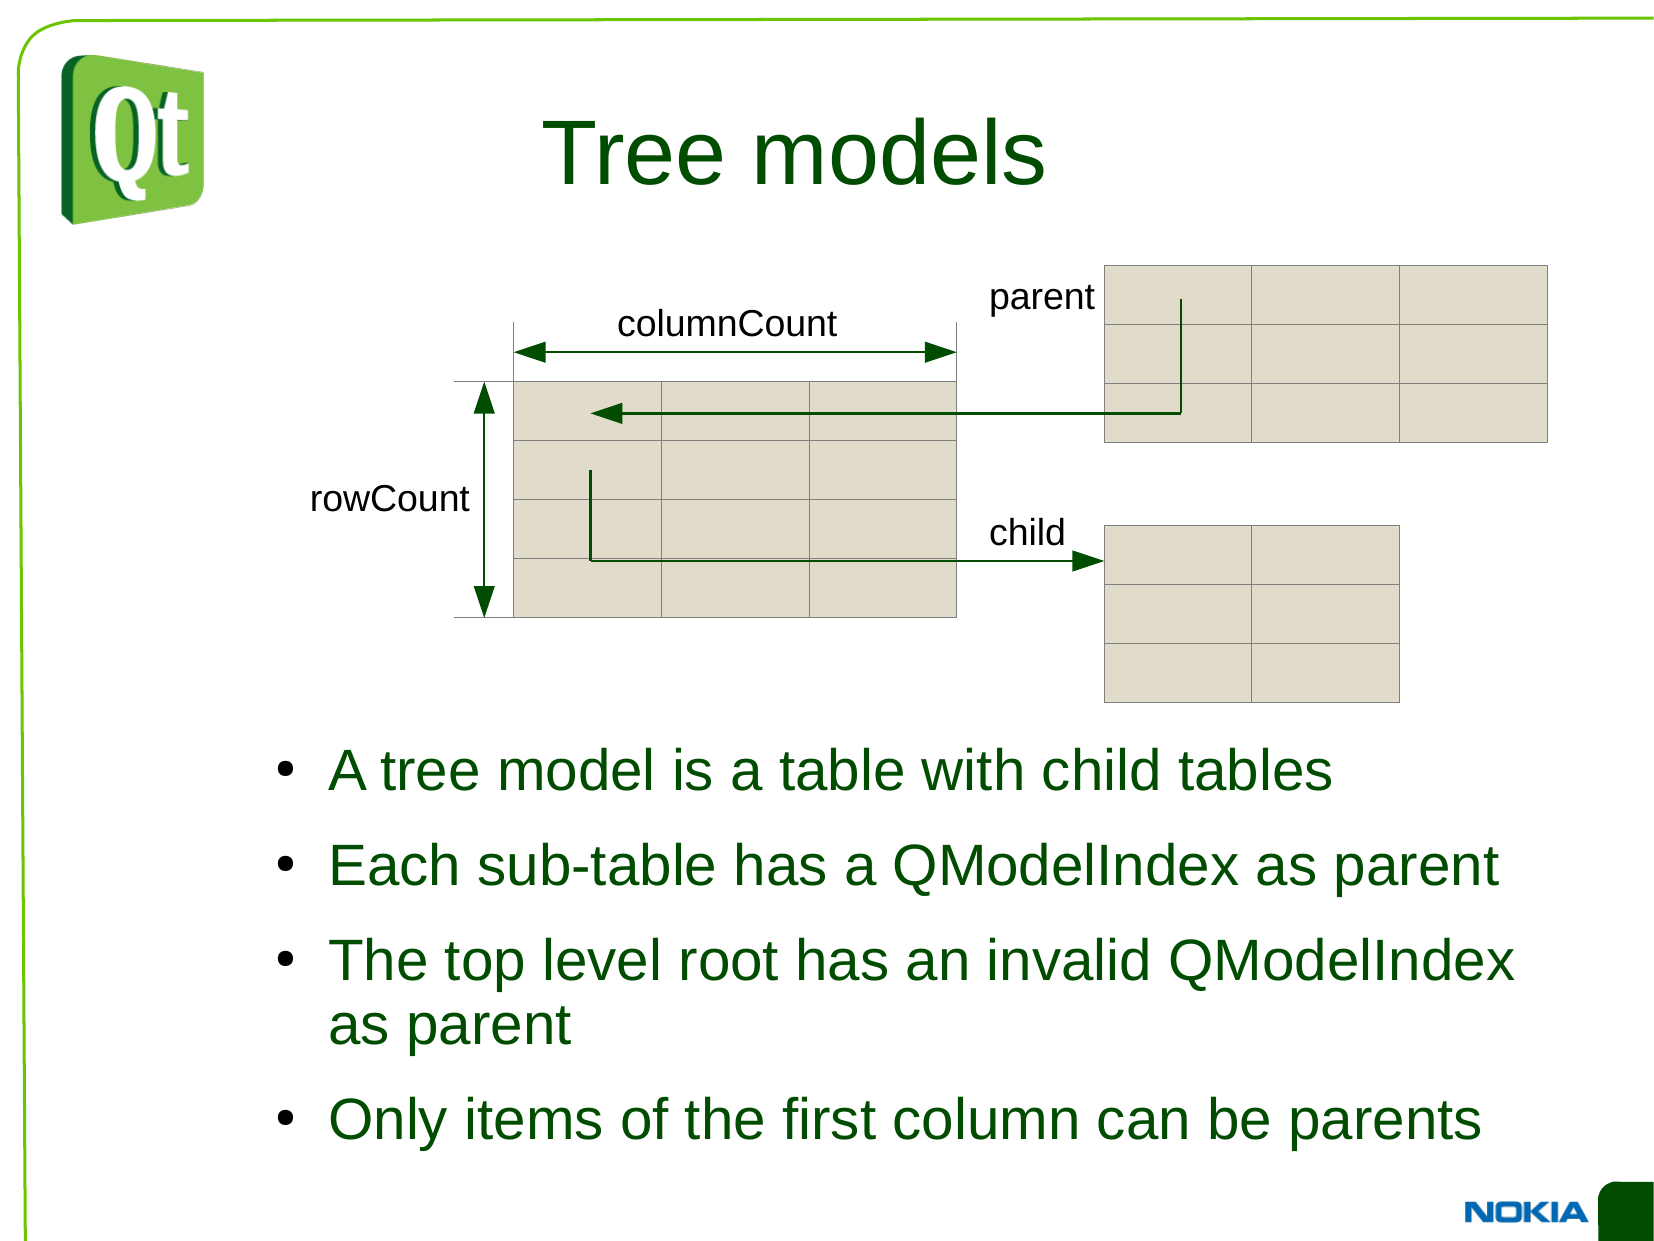

# Tree models
parent
columnCount
rowCount
child
A tree model is a table with child tables
Each sub-table has a QModelIndex as parent
The top level root has an invalid QModelIndex as parent
Only items of the first column can be parents